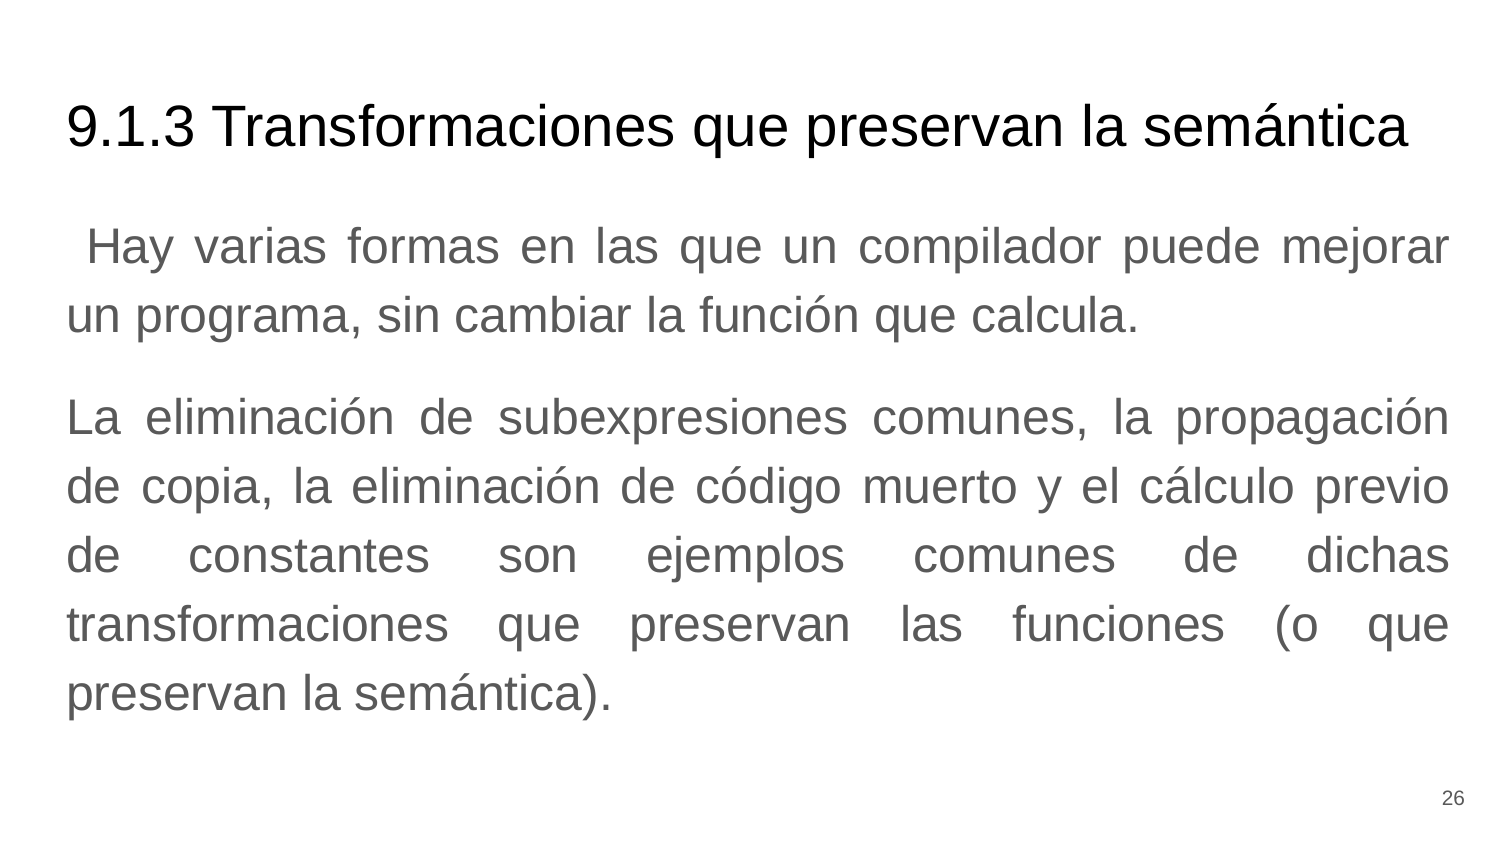

# 9.1.3 Transformaciones que preservan la semántica
 Hay varias formas en las que un compilador puede mejorar un programa, sin cambiar la función que calcula.
La eliminación de subexpresiones comunes, la propagación de copia, la eliminación de código muerto y el cálculo previo de constantes son ejemplos comunes de dichas transformaciones que preservan las funciones (o que preservan la semántica).